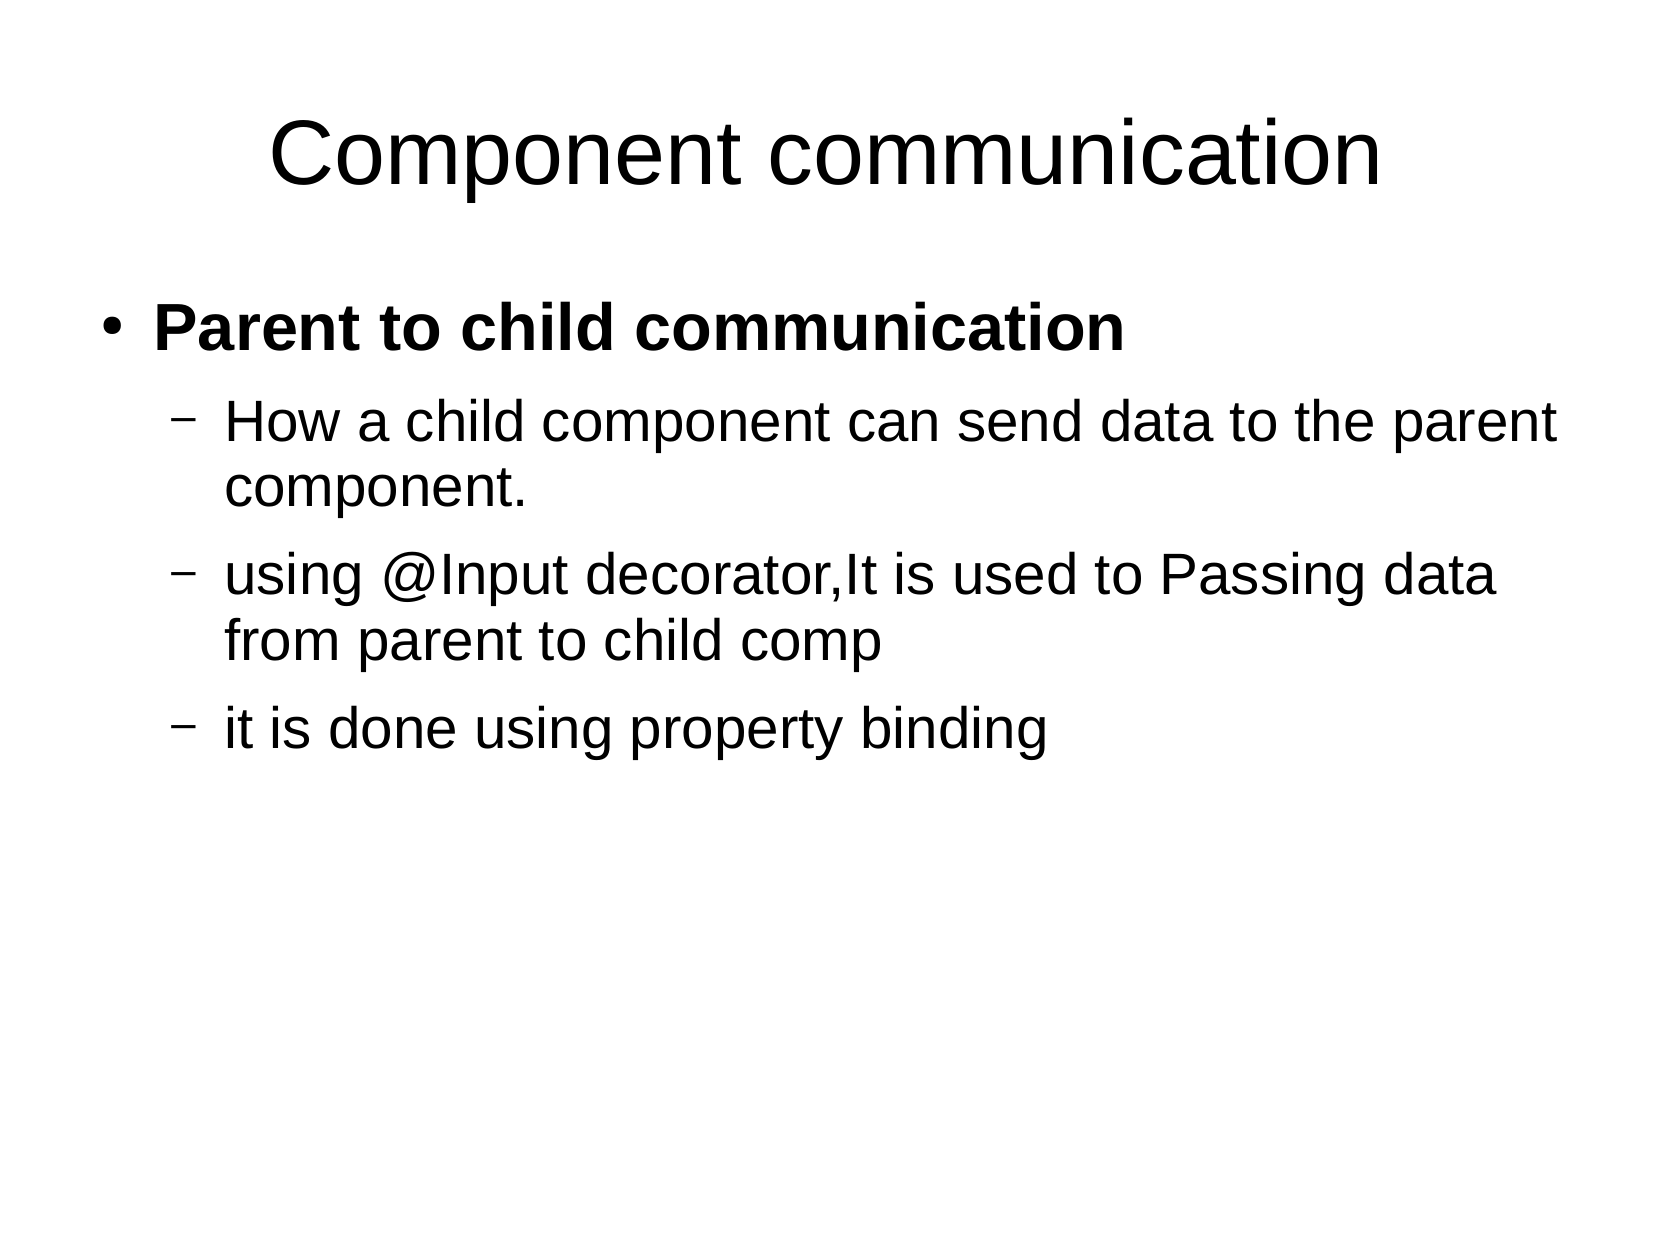

# Component communication
Parent to child communication
How a child component can send data to the parent component.
using @Input decorator,It is used to Passing data from parent to child comp
it is done using property binding